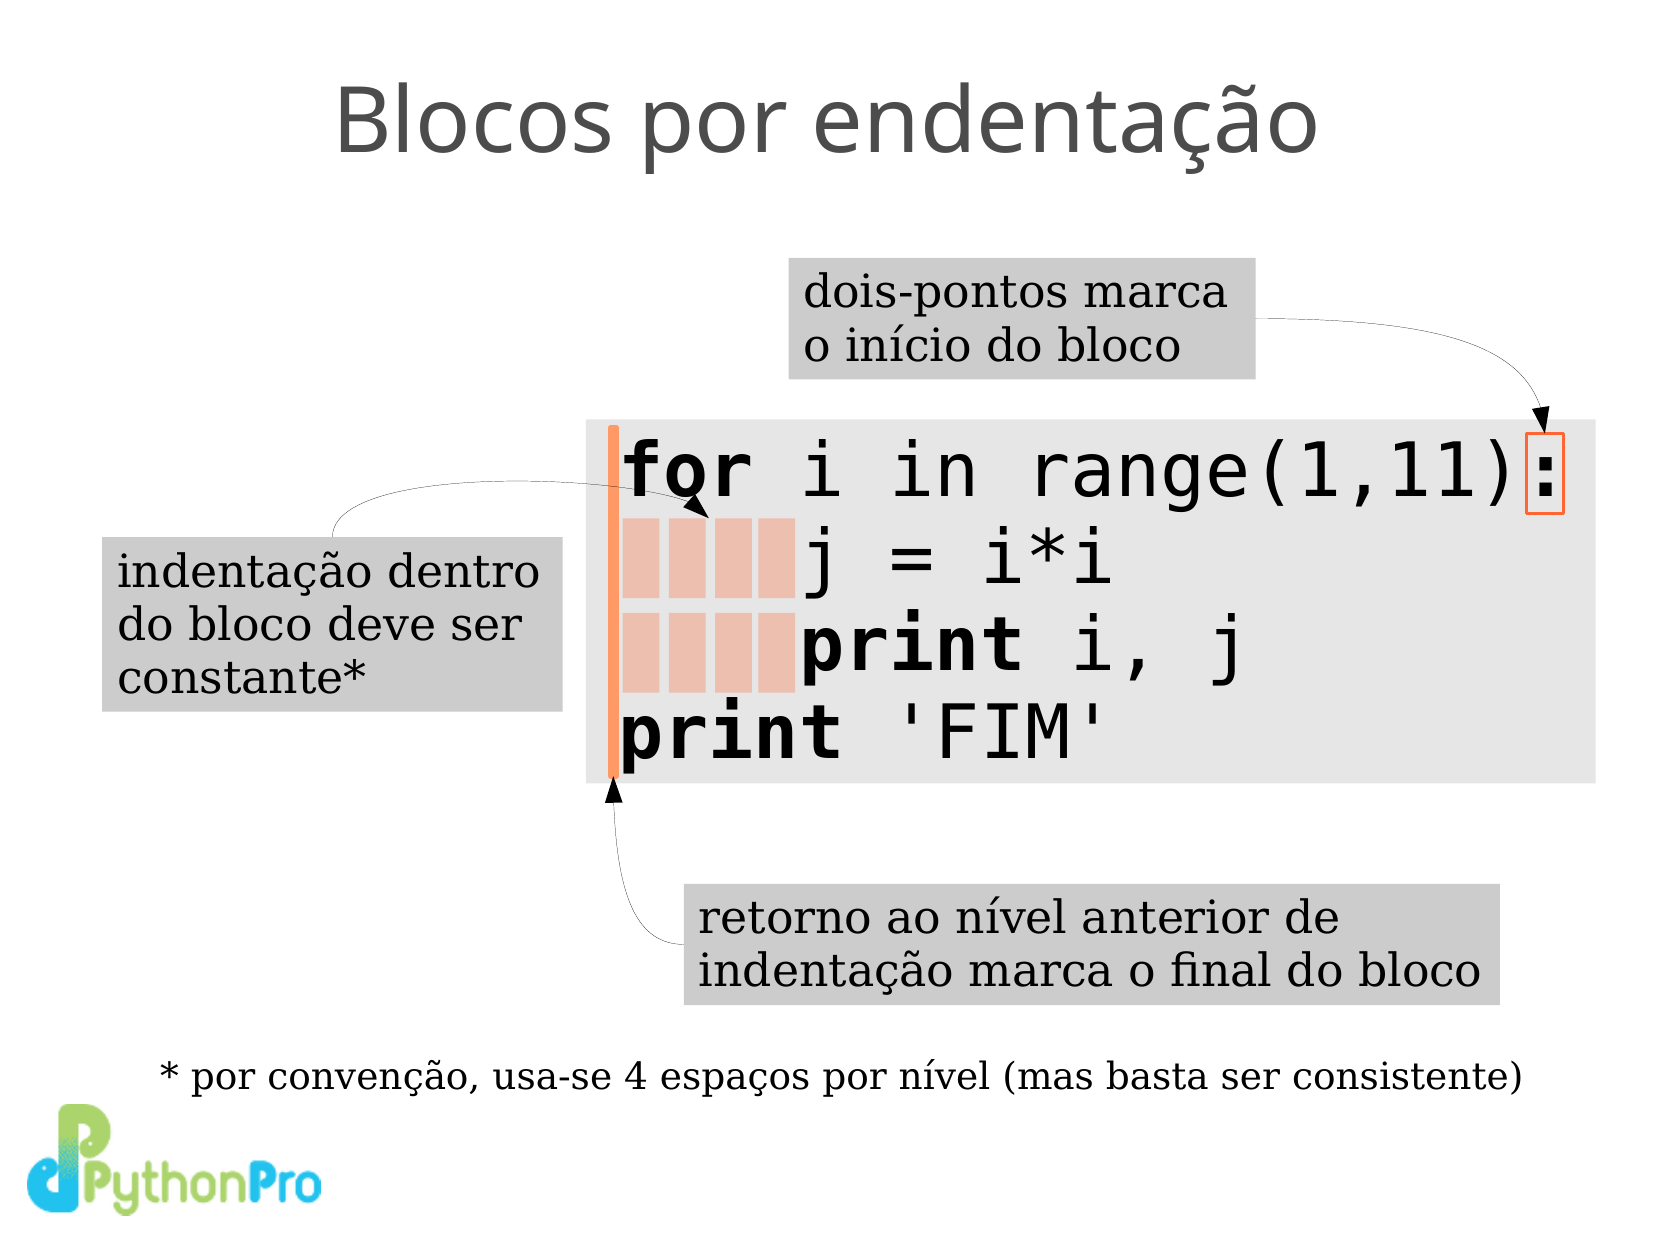

# Blocos por endentação
dois-pontos marca o início do bloco
for i in range(1,11):
 j = i*i
 print i, j
print 'FIM'
indentação dentro
do bloco deve ser
constante*
retorno ao nível anterior de
indentação marca o final do bloco
* por convenção, usa-se 4 espaços por nível (mas basta ser consistente)